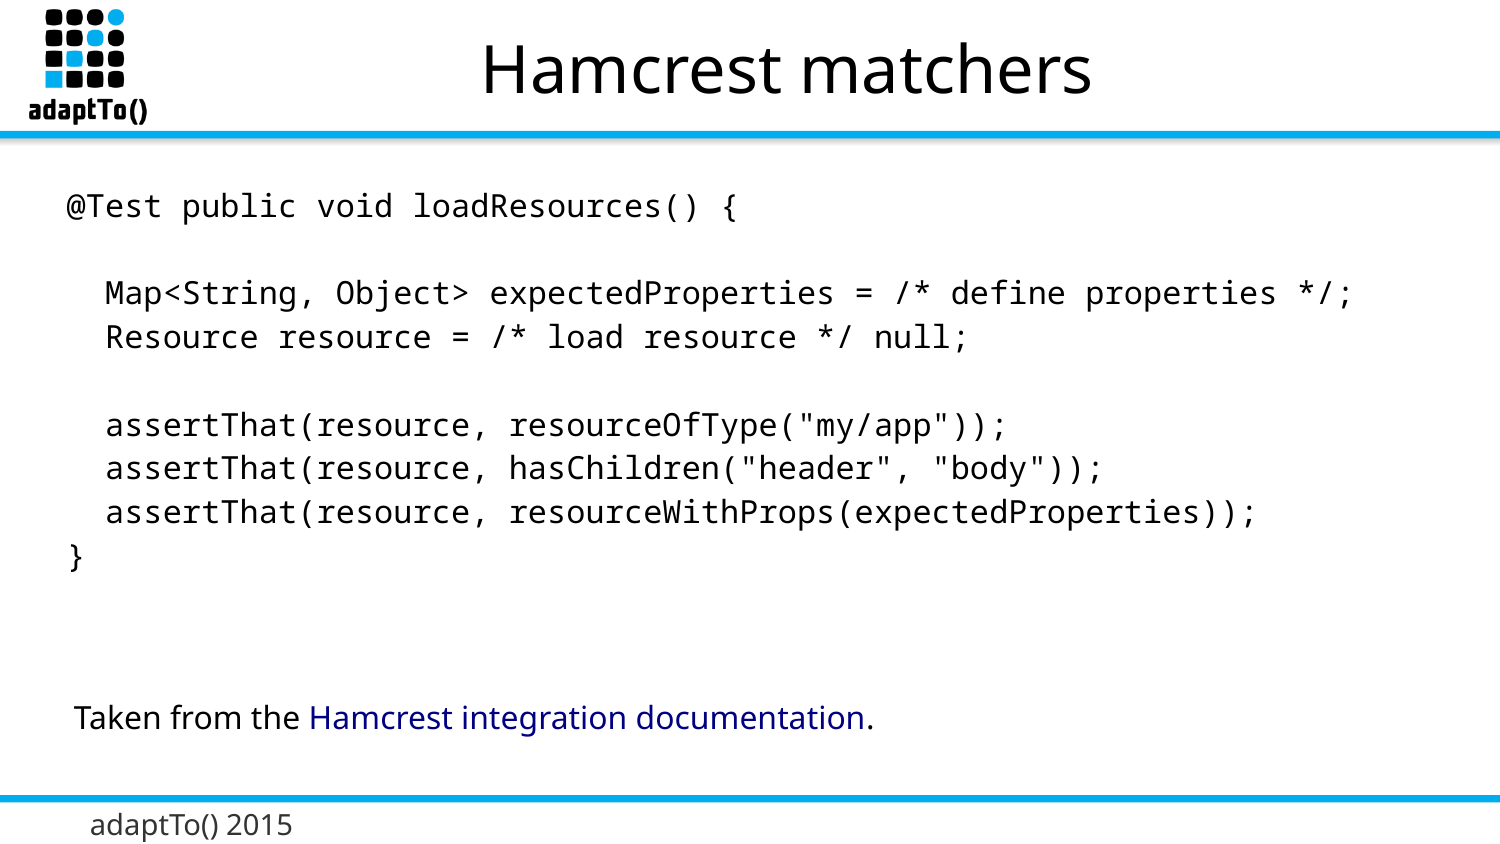

# Hamcrest matchers
@Test public void loadResources() {
 Map<String, Object> expectedProperties = /* define properties */;
 Resource resource = /* load resource */ null;
 assertThat(resource, resourceOfType("my/app"));
 assertThat(resource, hasChildren("header", "body"));
 assertThat(resource, resourceWithProps(expectedProperties));
}
Taken from the Hamcrest integration documentation.